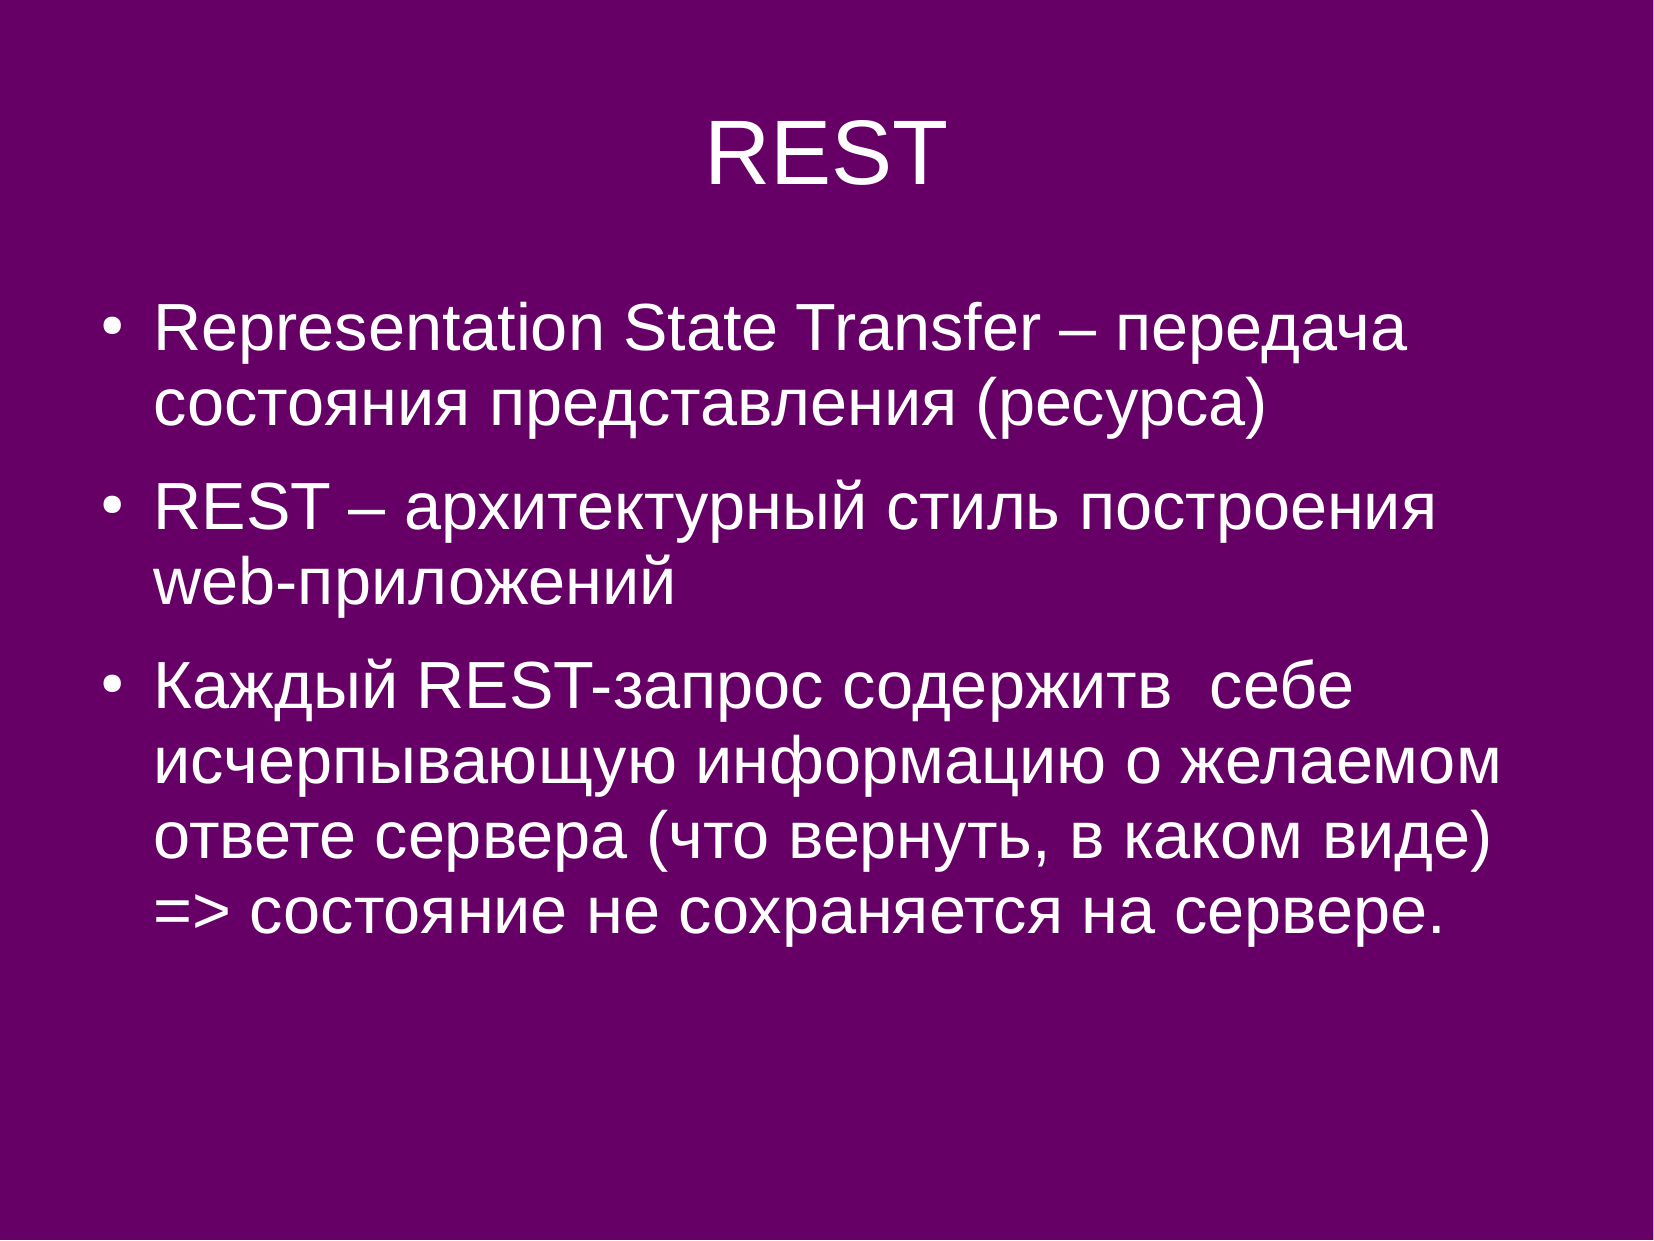

# REST
Representation State Transfer – передача состояния представления (ресурса)
REST – архитектурный стиль построения web-приложений
Каждый REST-запрос содержитв себе исчерпывающую информацию о желаемом ответе сервера (что вернуть, в каком виде) => состояние не сохраняется на сервере.